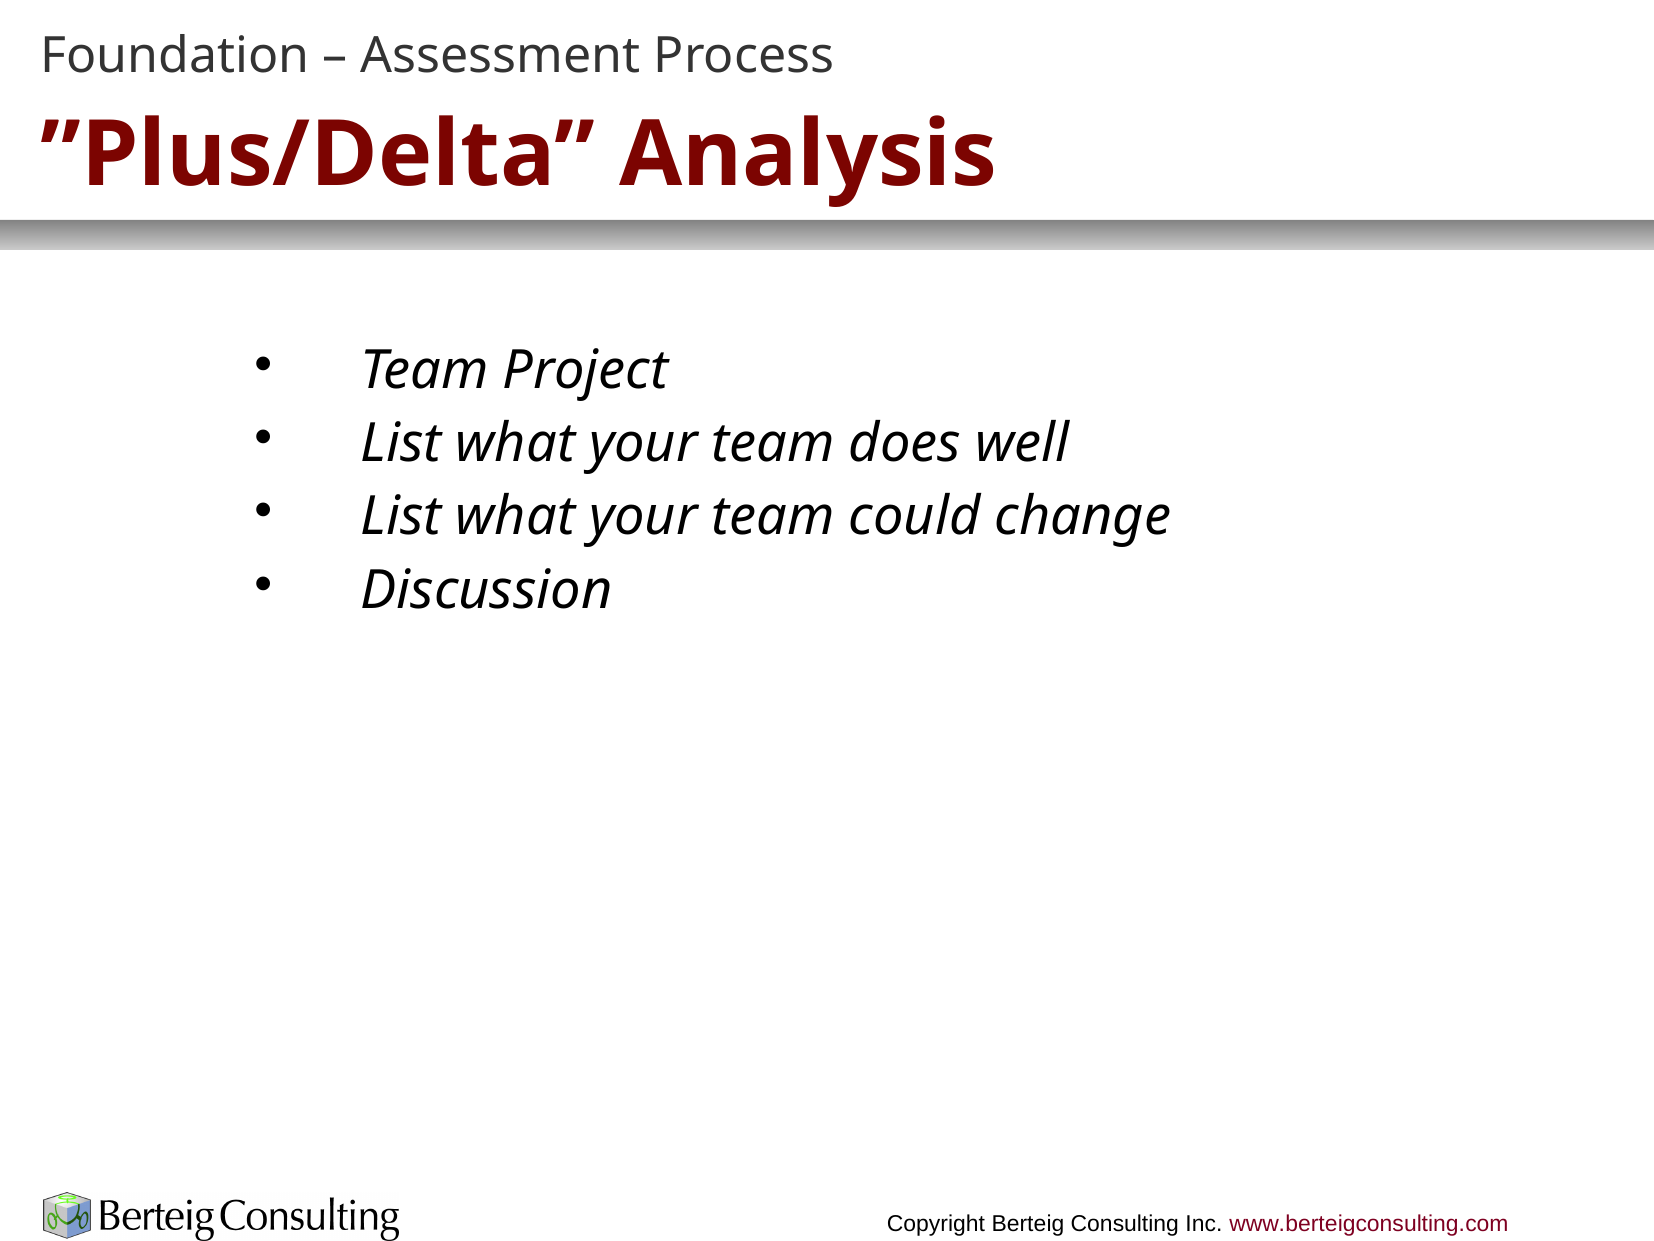

# Foundation – Assessment Process ”Plus/Delta” Analysis
Team Project
List what your team does well
List what your team could change
Discussion
Copyright Berteig Consulting Inc. www.berteigconsulting.com